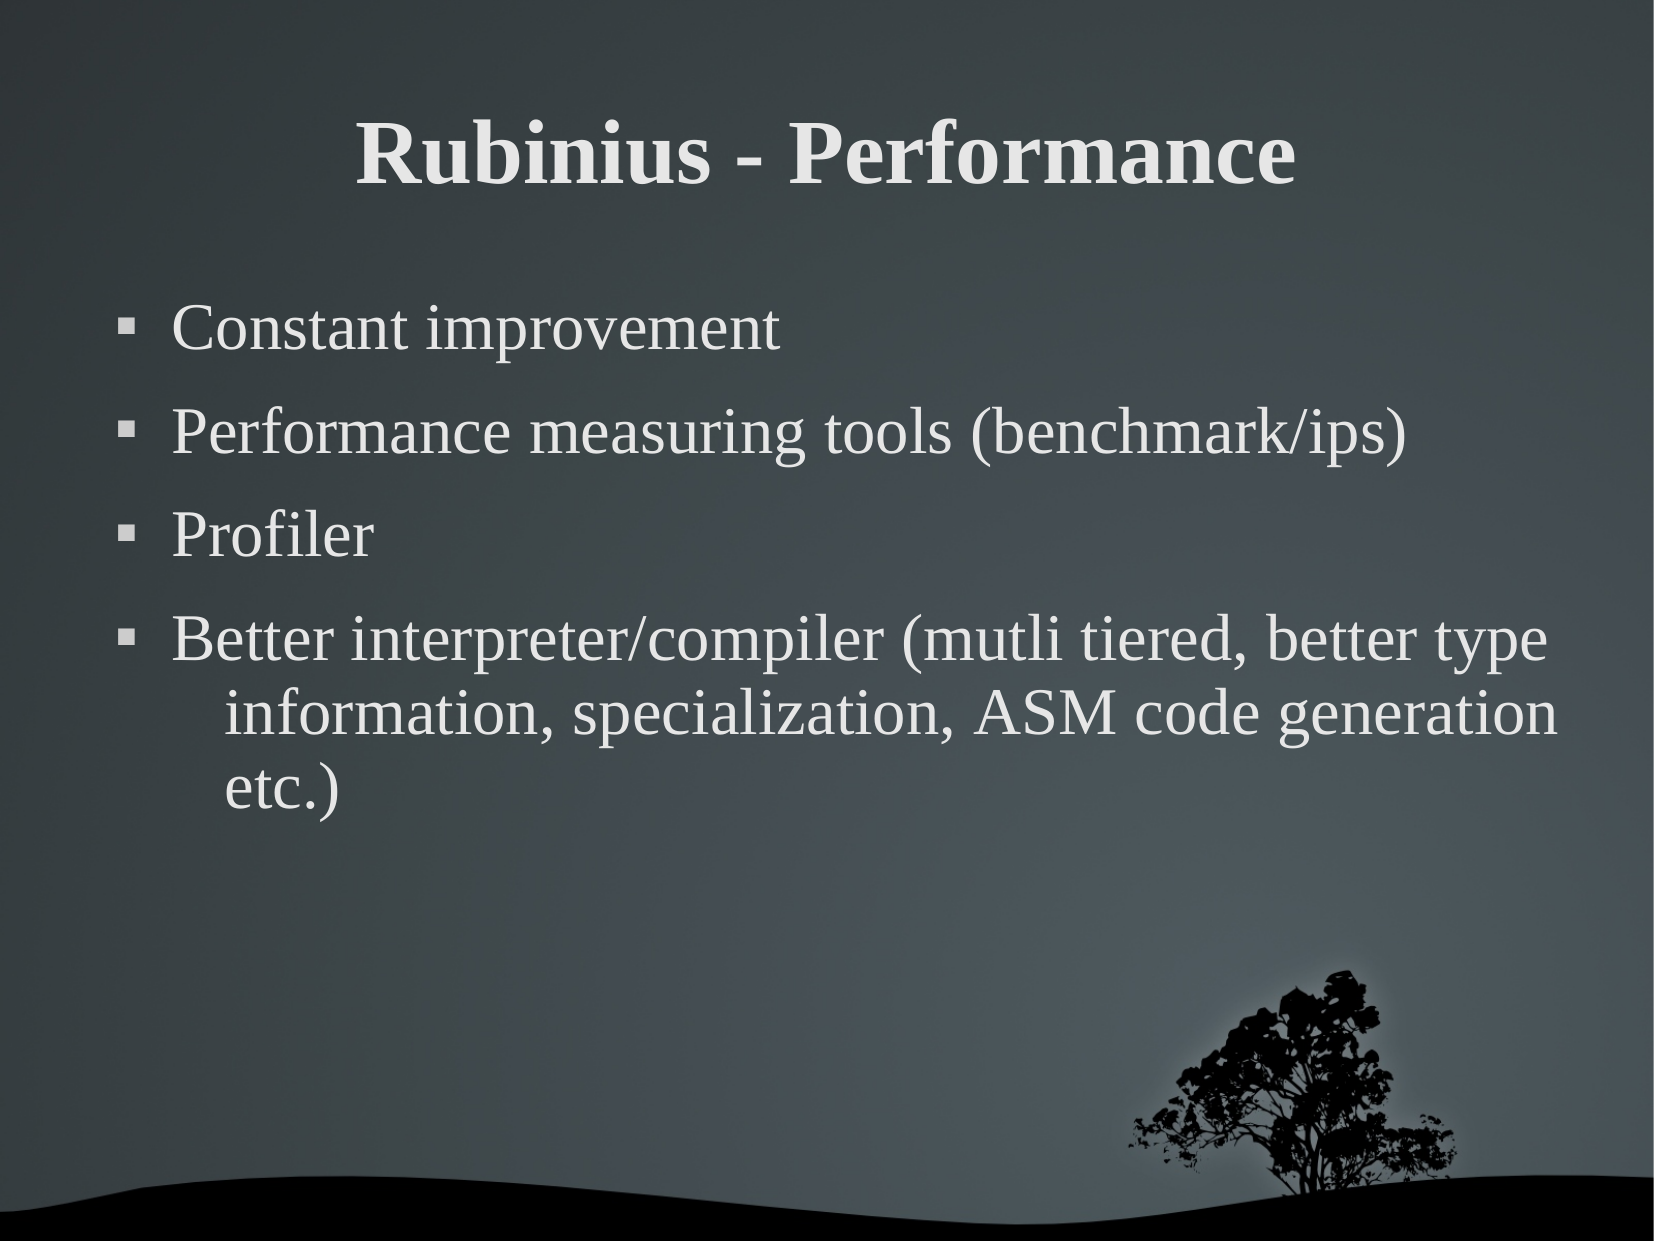

# Rubinius - Performance
Constant improvement
Performance measuring tools (benchmark/ips)
Profiler
Better interpreter/compiler (mutli tiered, better type information, specialization, ASM code generation etc.)